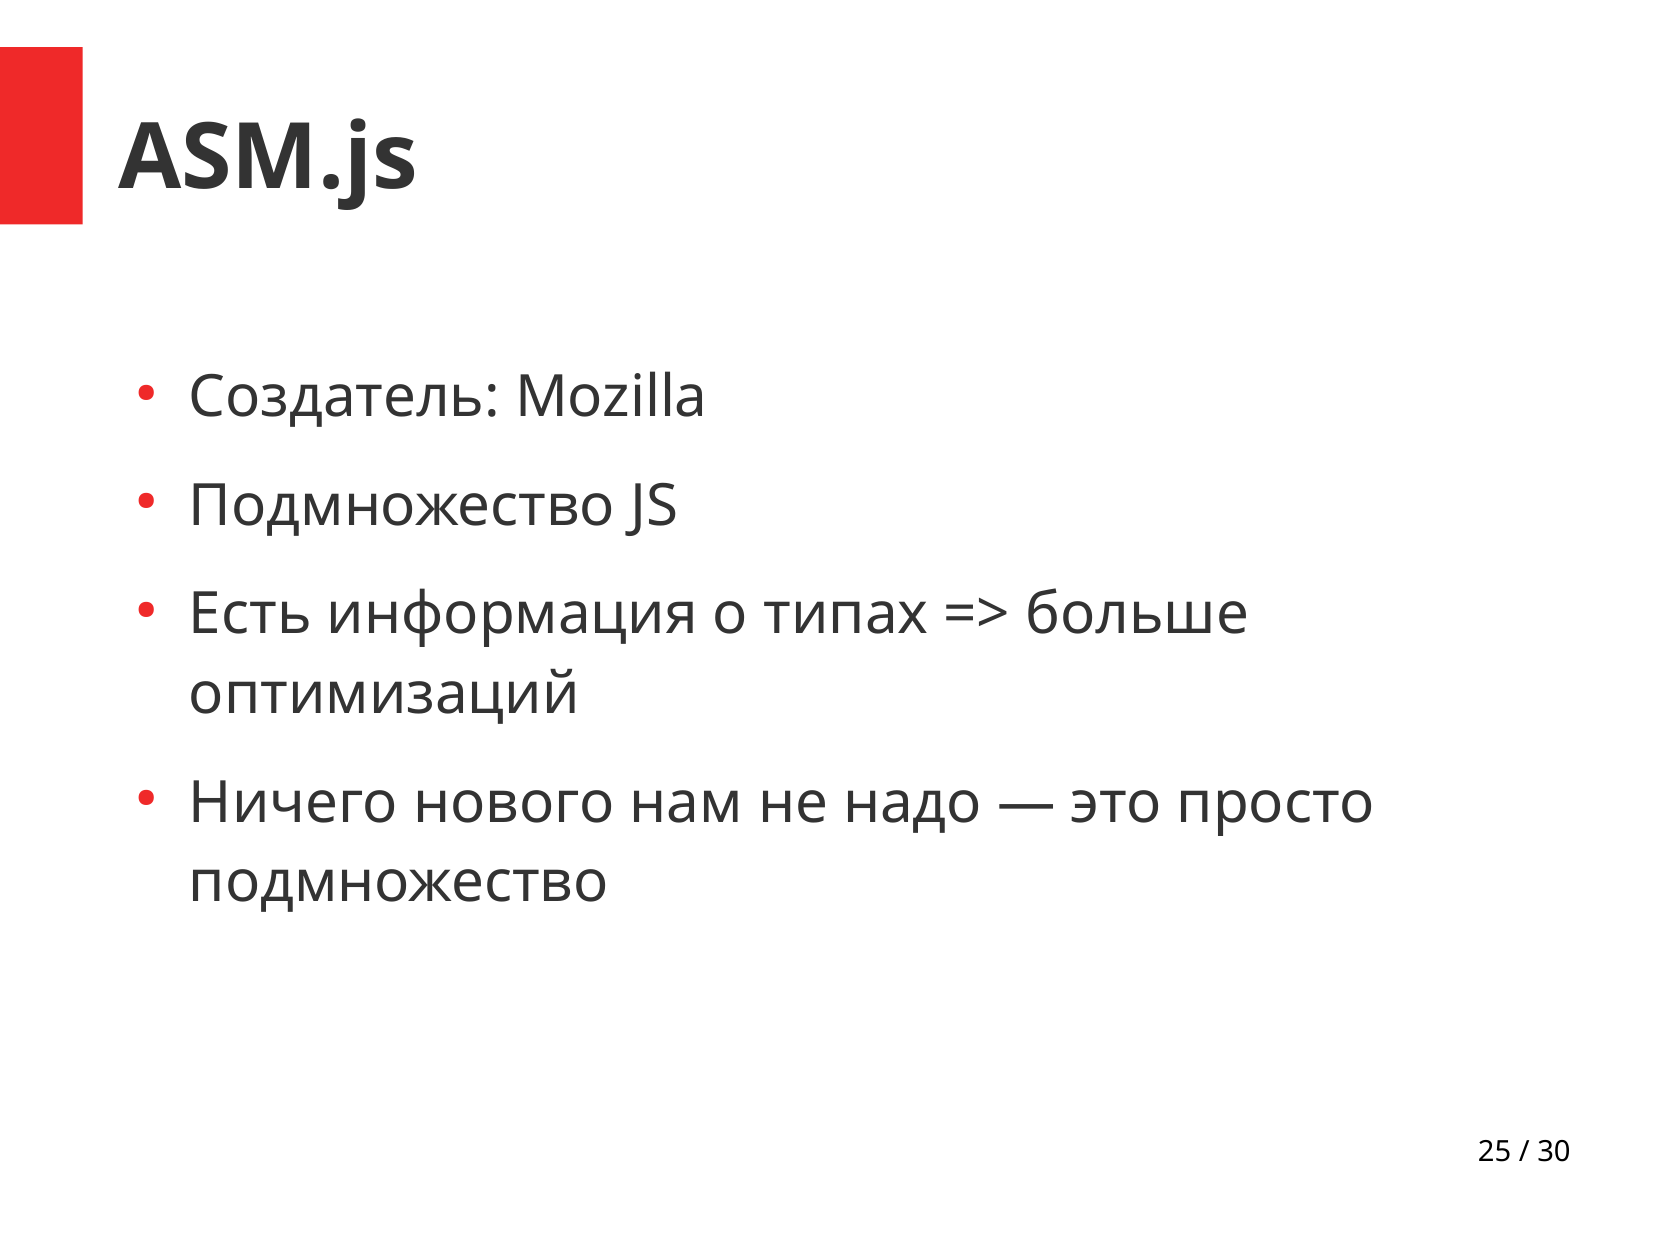

# ASM.js
Создатель: Mozilla
Подмножество JS
Есть информация о типах => больше оптимизаций
Ничего нового нам не надо — это просто подмножество
25